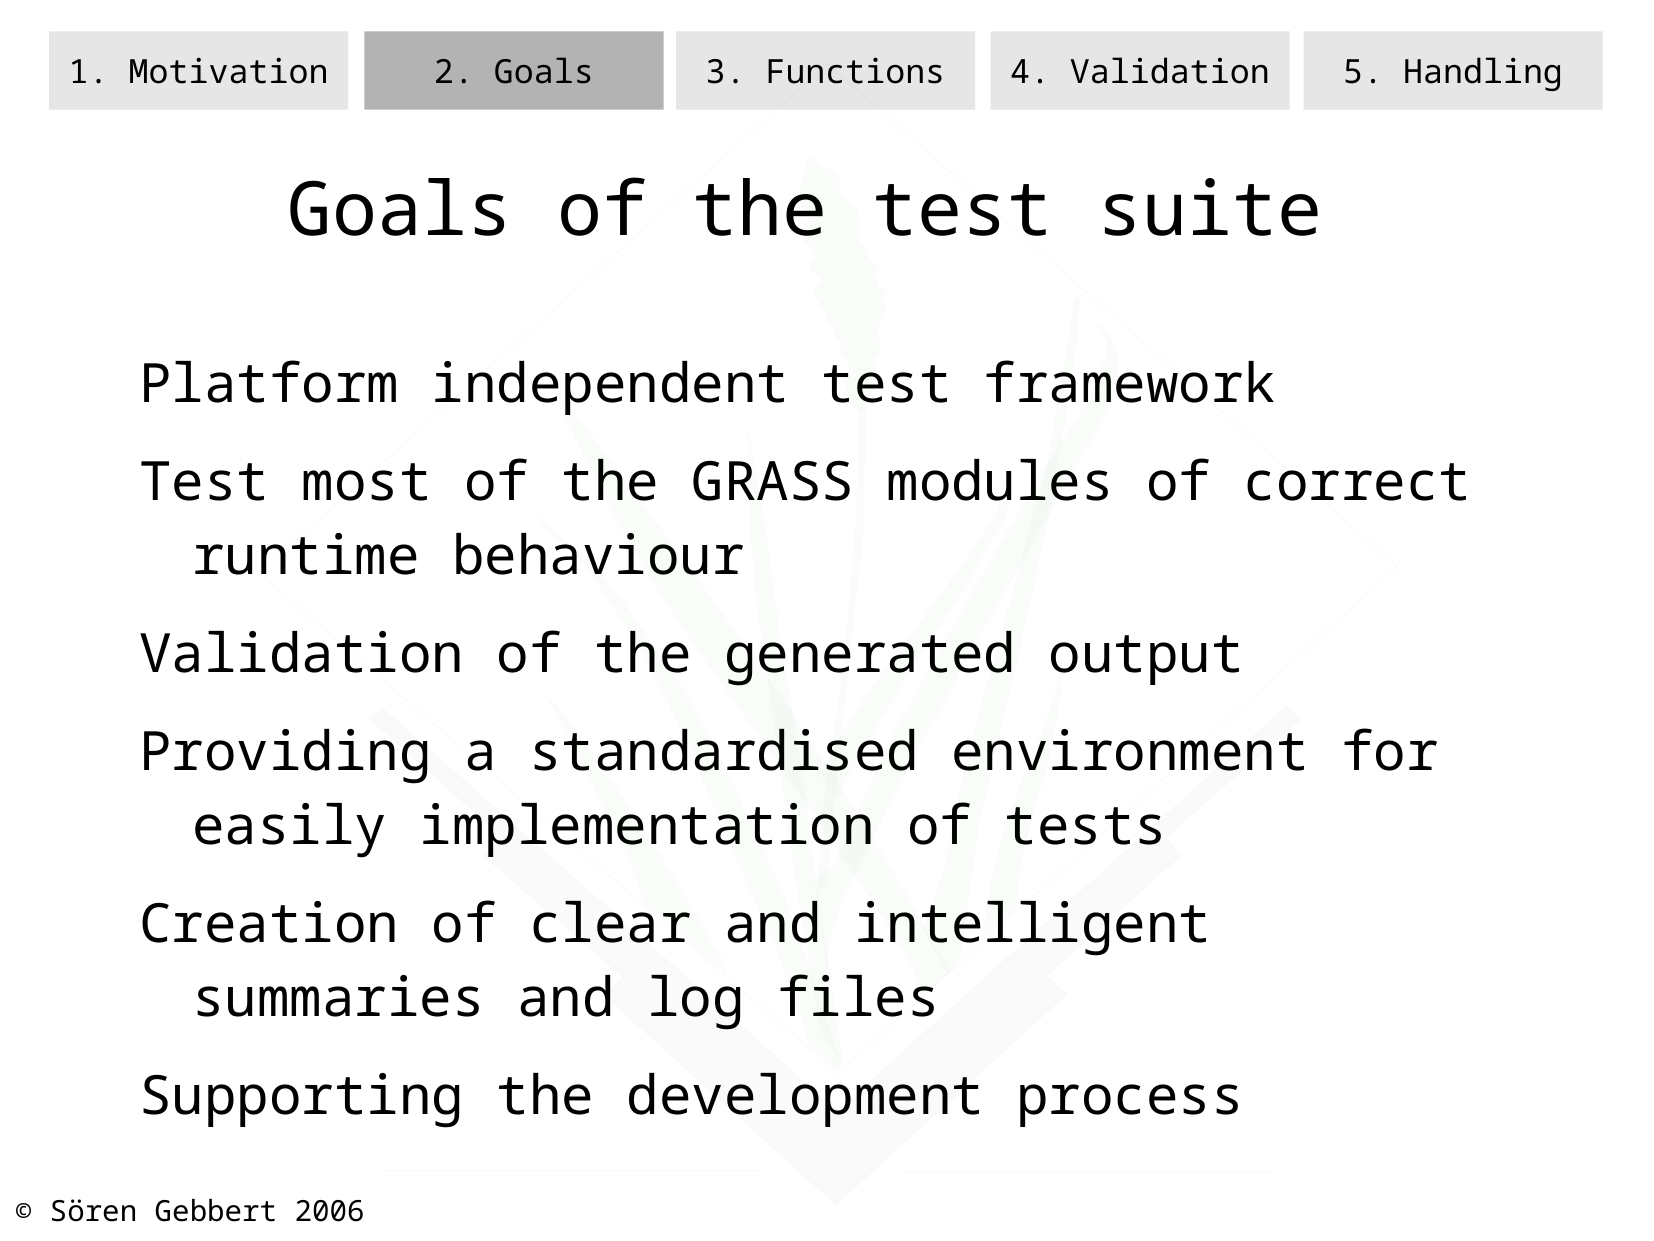

1. Motivation
2. Goals
3. Functions
4. Validation
5. Handling
# Goals of the test suite
Platform independent test framework
Test most of the GRASS modules of correct runtime behaviour
Validation of the generated output
Providing a standardised environment for easily implementation of tests
Creation of clear and intelligent summaries and log files
Supporting the development process
© Sören Gebbert 2006